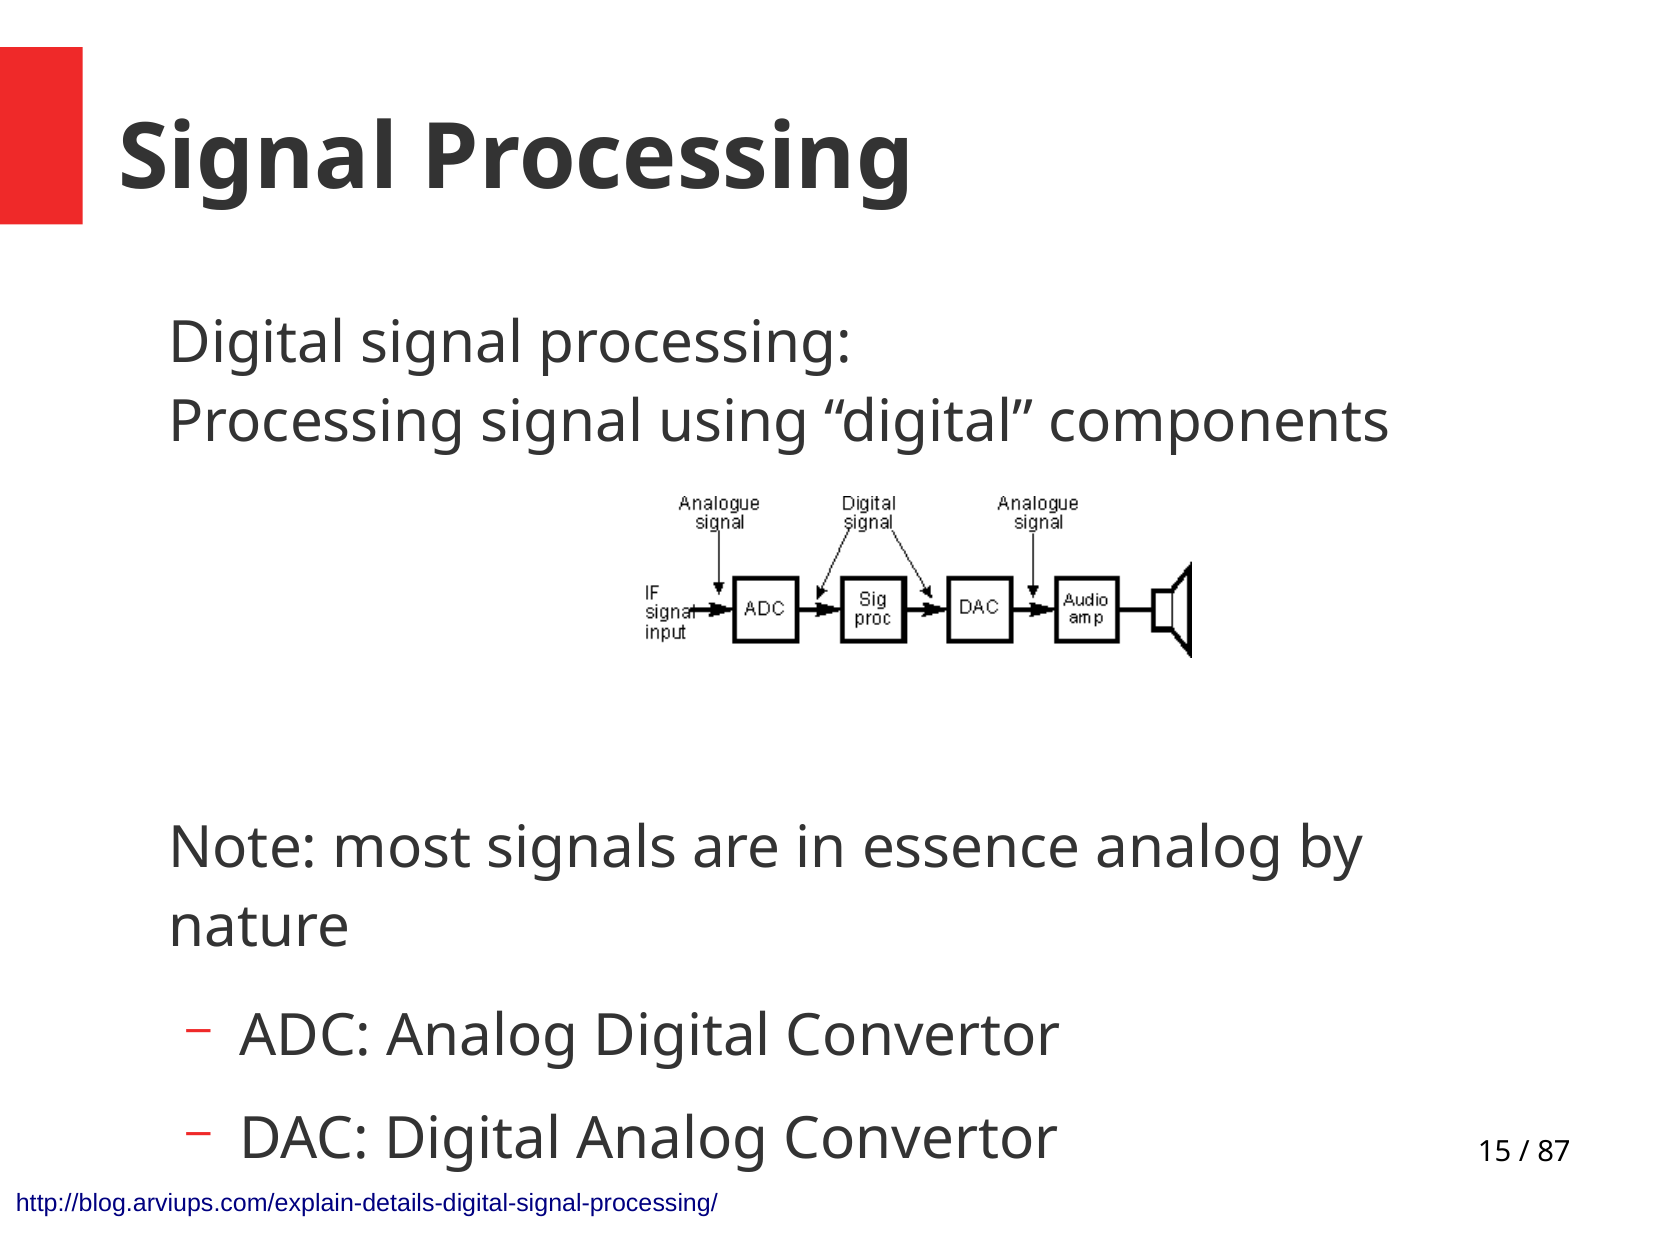

# Signal Processing
Digital signal processing:
Processing signal using “digital” components
Note: most signals are in essence analog by nature
ADC: Analog Digital Convertor
DAC: Digital Analog Convertor
15
http://blog.arviups.com/explain-details-digital-signal-processing/